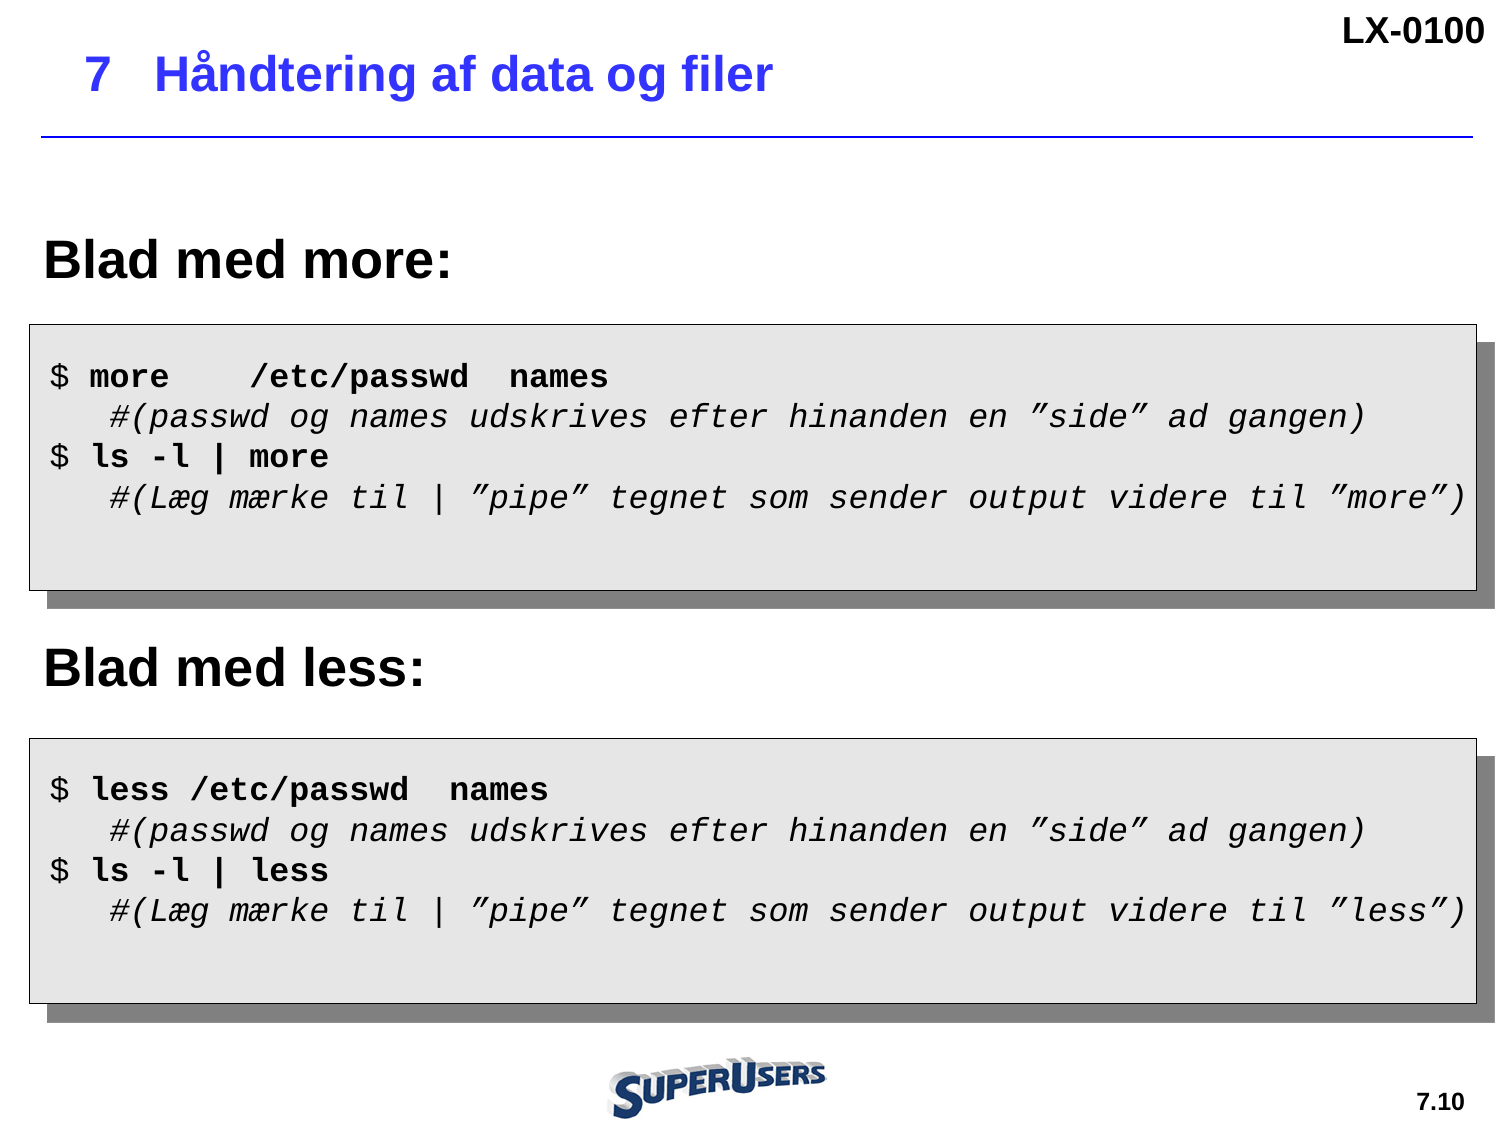

# 7 Håndtering af data og filer
Blad med more:
 $ more /etc/passwd names
 #(passwd og names udskrives efter hinanden en ”side” ad gangen)
 $ ls -l | more
 #(Læg mærke til | ”pipe” tegnet som sender output videre til ”more”)
Blad med less:
 $ less /etc/passwd names
 #(passwd og names udskrives efter hinanden en ”side” ad gangen)
 $ ls -l | less
 #(Læg mærke til | ”pipe” tegnet som sender output videre til ”less”)